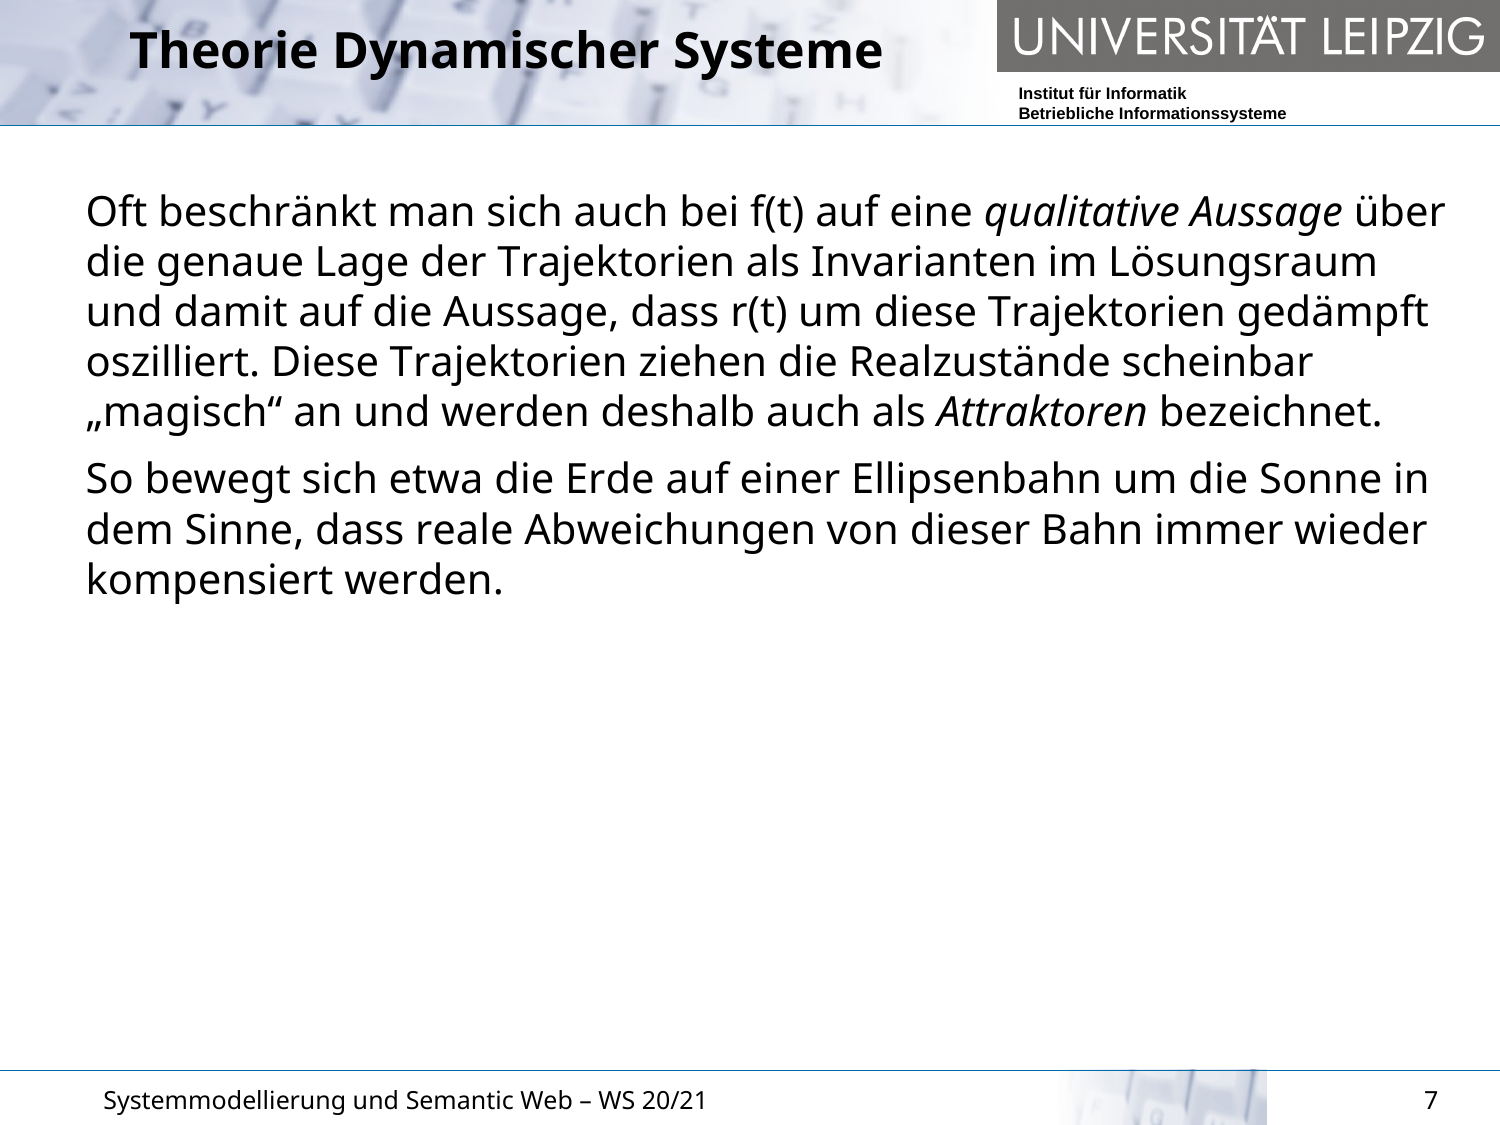

Theorie Dynamischer Systeme
Oft beschränkt man sich auch bei f(t) auf eine qualitative Aussage über die genaue Lage der Trajektorien als Invarianten im Lösungsraum und damit auf die Aussage, dass r(t) um diese Trajektorien gedämpft oszilliert. Diese Trajektorien ziehen die Realzustände scheinbar „magisch“ an und werden deshalb auch als Attraktoren bezeichnet.
So bewegt sich etwa die Erde auf einer Ellipsenbahn um die Sonne in dem Sinne, dass reale Abweichungen von dieser Bahn immer wieder kompensiert werden.
Systemmodellierung und Semantic Web – WS 20/21
7